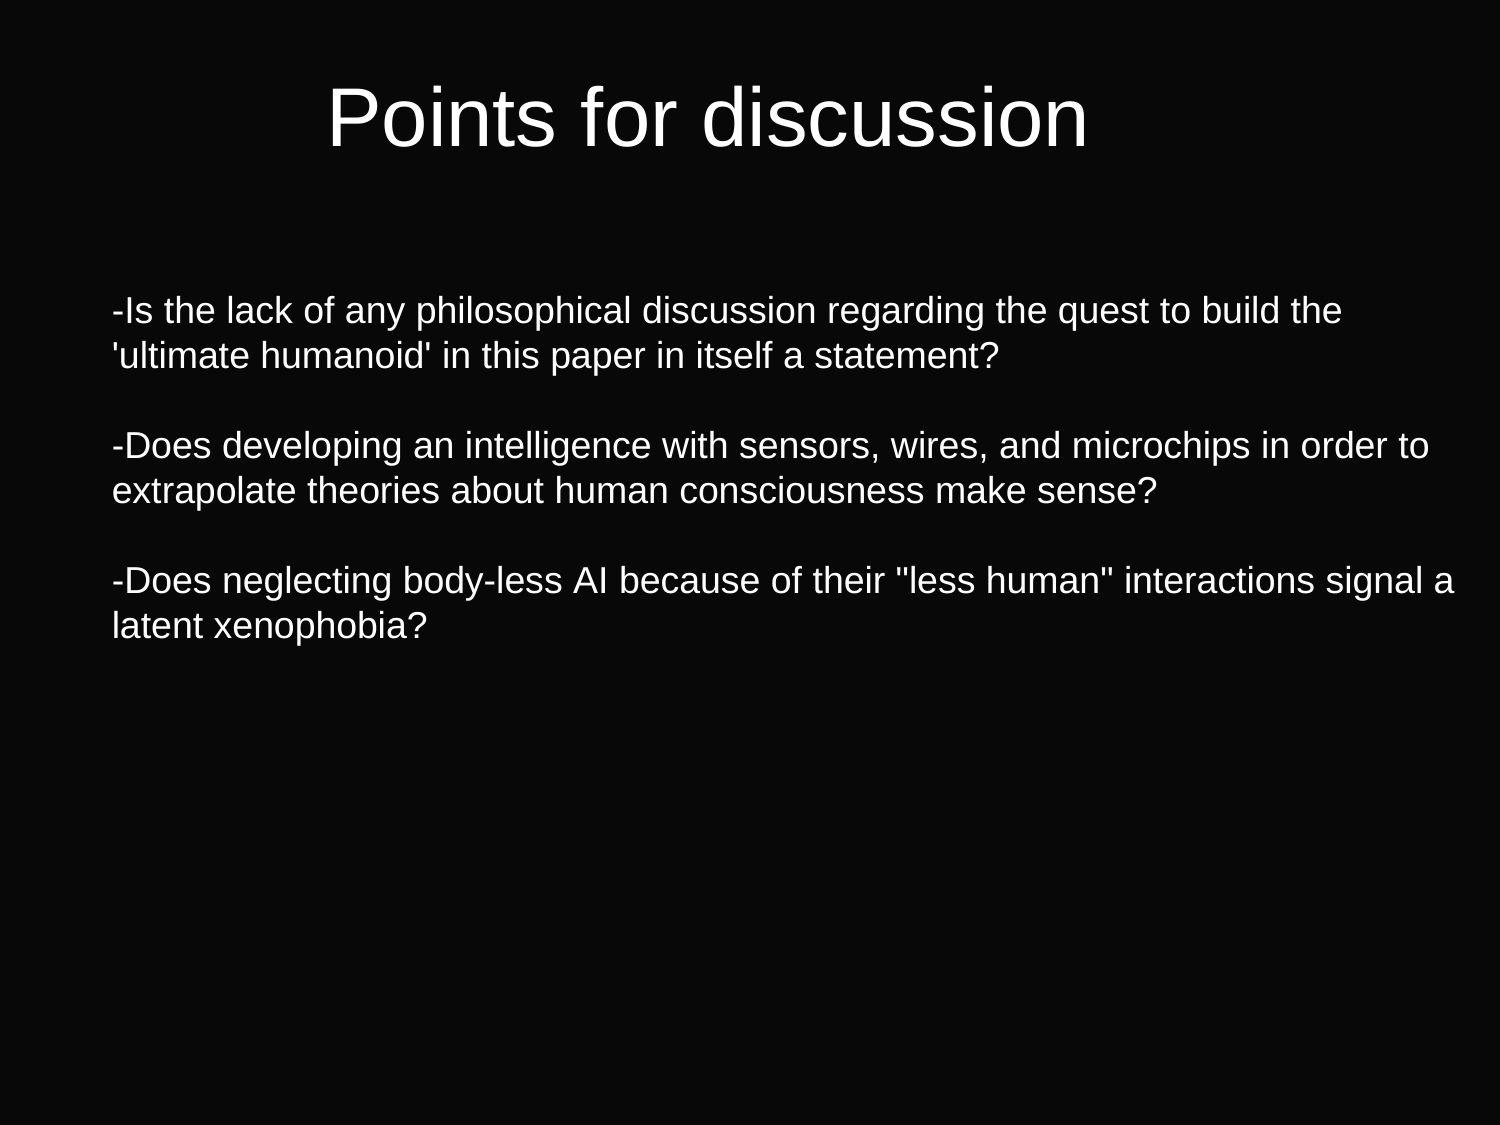

Points for discussion
#
-Is the lack of any philosophical discussion regarding the quest to build the 'ultimate humanoid' in this paper in itself a statement?
-Does developing an intelligence with sensors, wires, and microchips in order to extrapolate theories about human consciousness make sense?
-Does neglecting body-less AI because of their "less human" interactions signal a latent xenophobia?